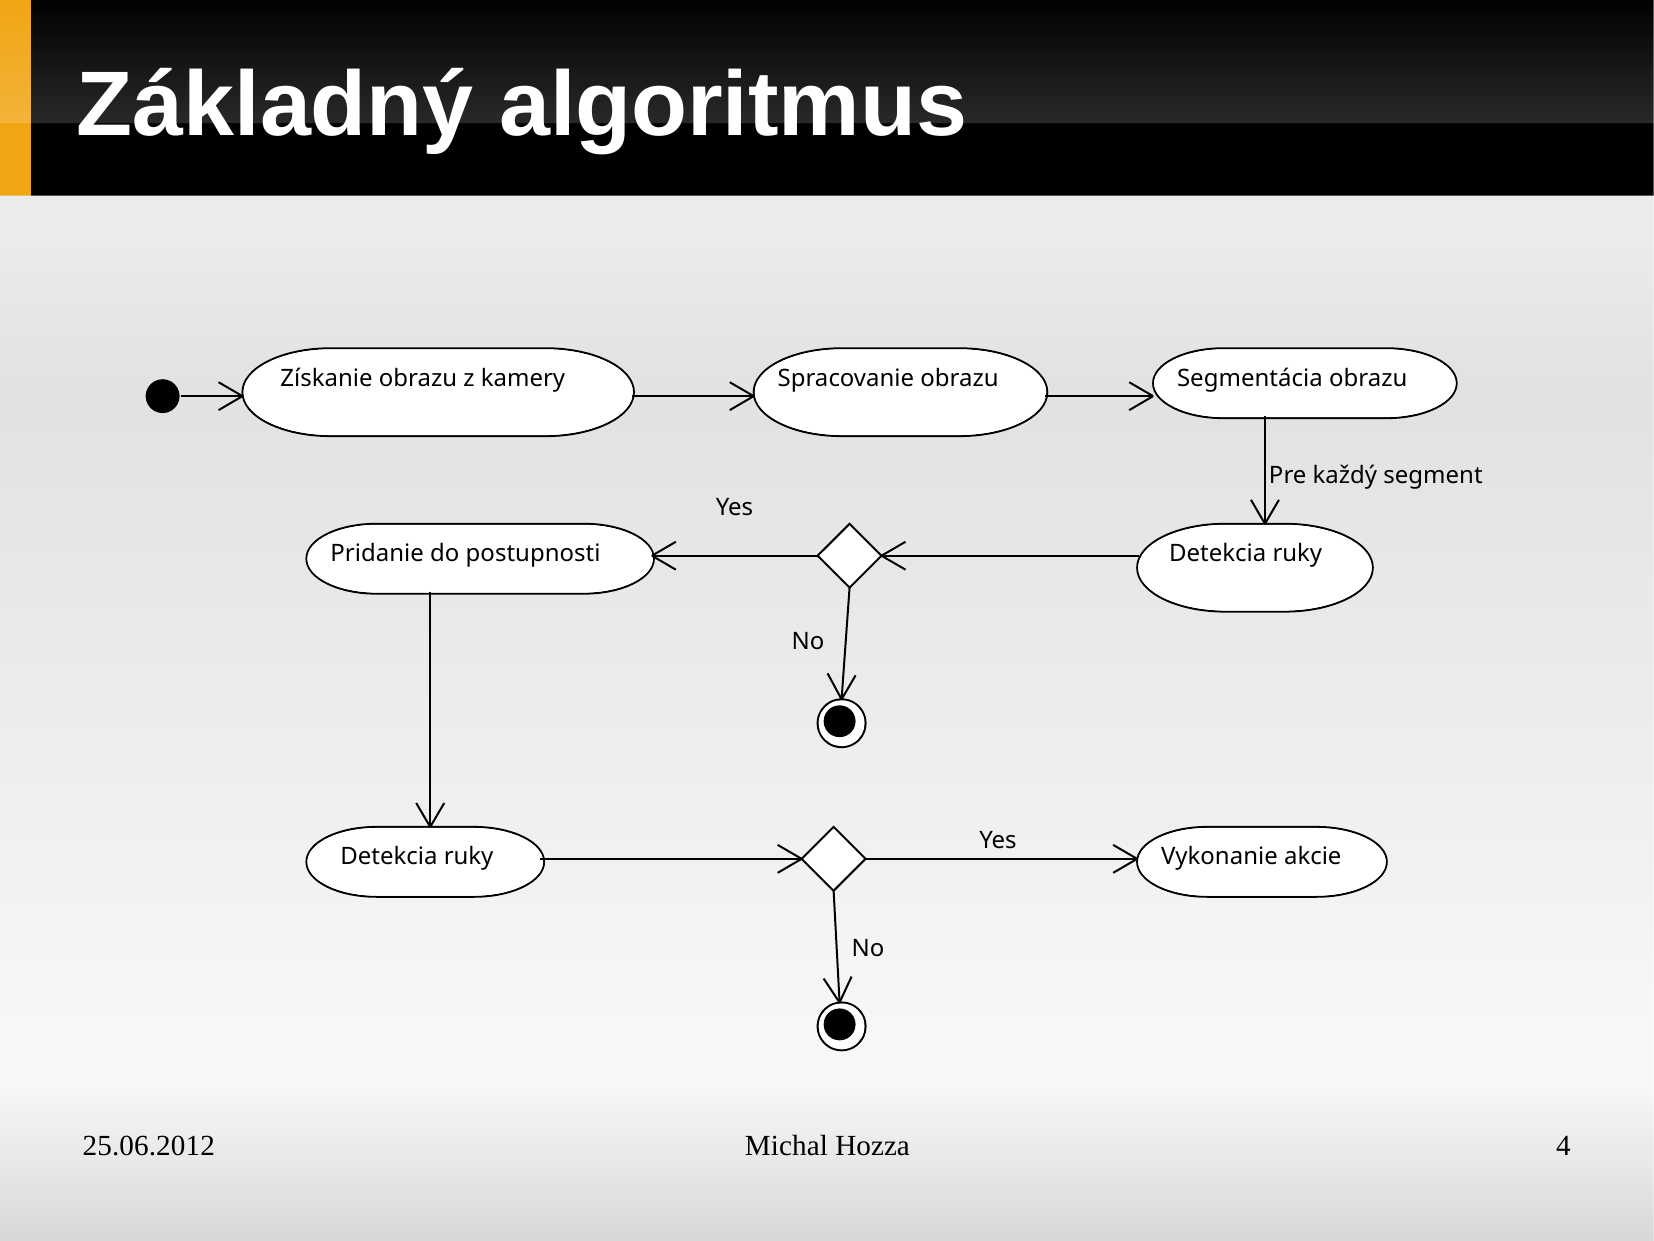

# Základný algoritmus
25.06.2012
Michal Hozza
4